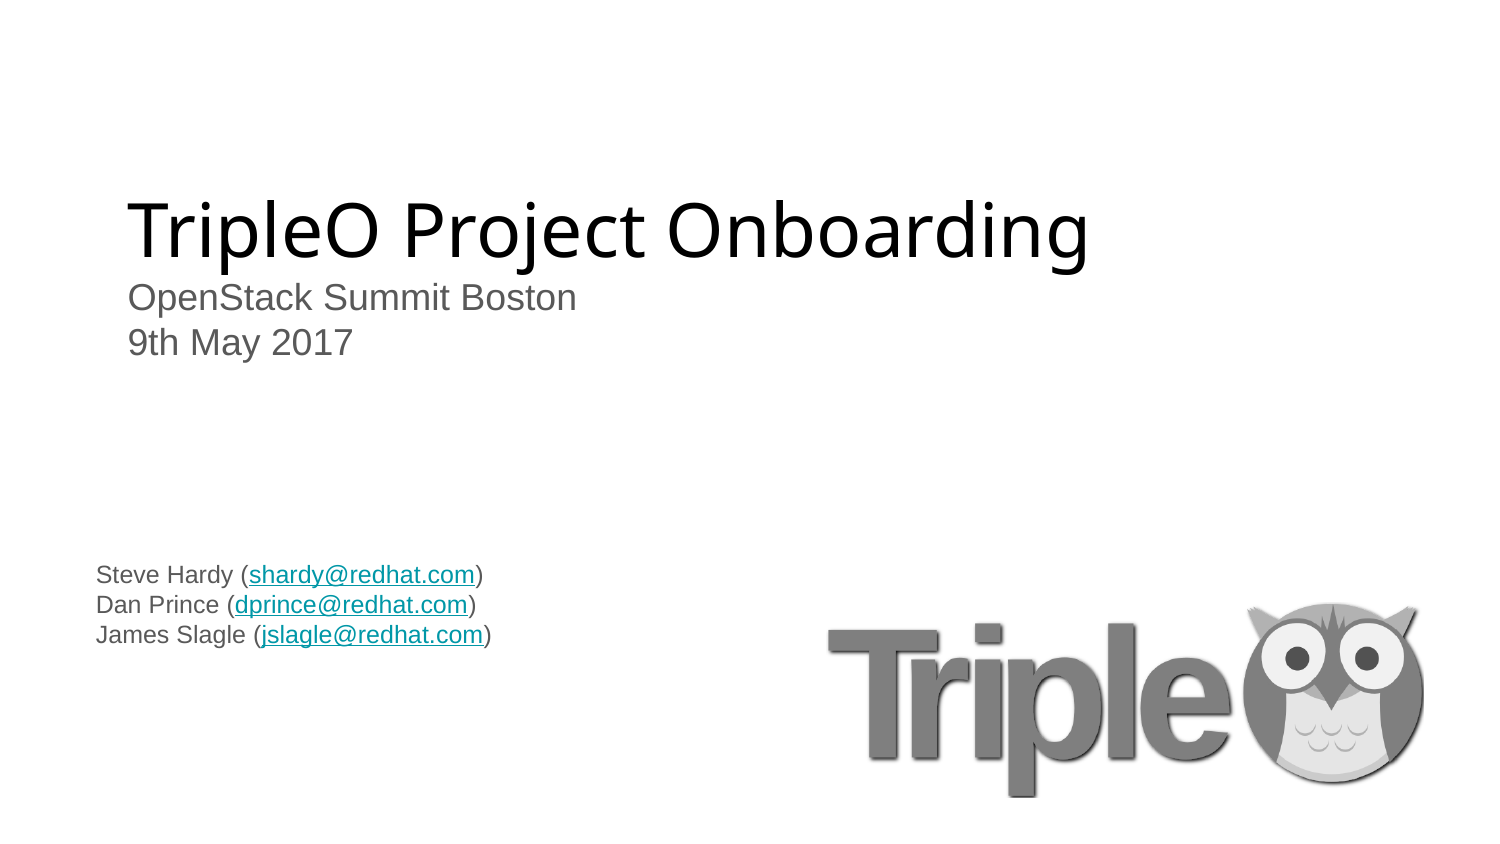

TripleO Project Onboarding
OpenStack Summit Boston
9th May 2017
# Steve Hardy (shardy@redhat.com)
Dan Prince (dprince@redhat.com)
James Slagle (jslagle@redhat.com)